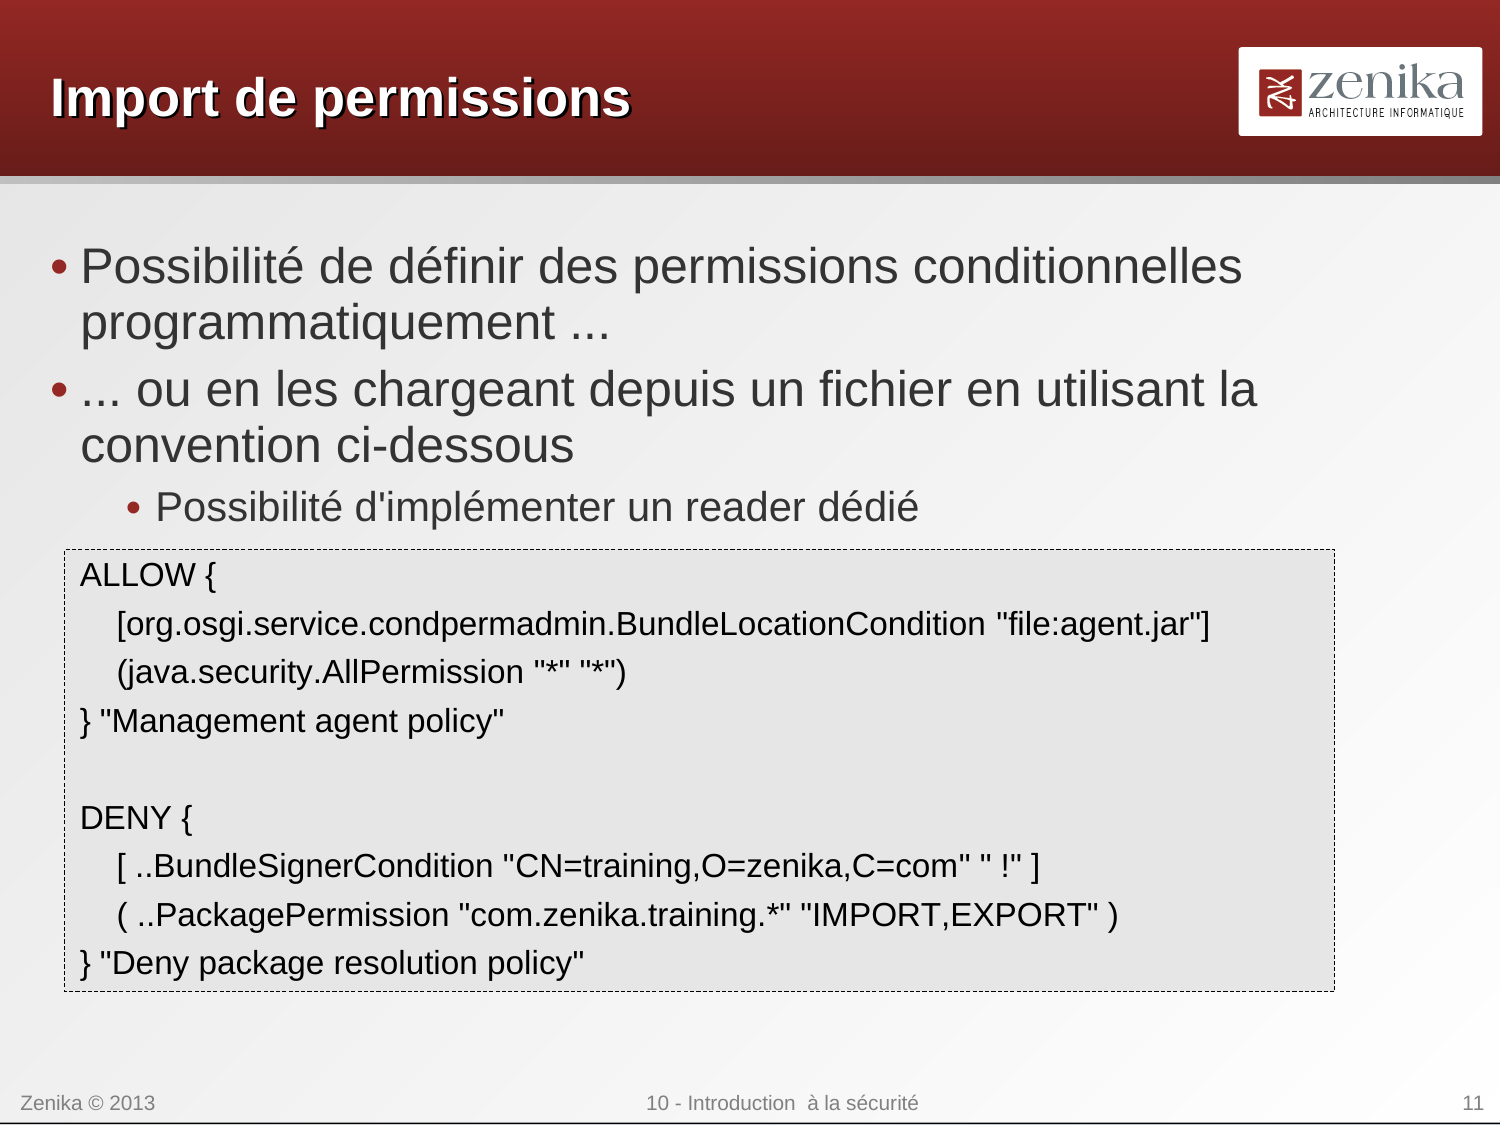

# Import de permissions
Possibilité de définir des permissions conditionnelles programmatiquement ...
... ou en les chargeant depuis un fichier en utilisant la convention ci-dessous
Possibilité d'implémenter un reader dédié
ALLOW {
 [org.osgi.service.condpermadmin.BundleLocationCondition "file:agent.jar"]
 (java.security.AllPermission "*" "*")
} "Management agent policy"
DENY {
 [ ..BundleSignerCondition "CN=training,O=zenika,C=com" " !" ]
 ( ..PackagePermission "com.zenika.training.*" "IMPORT,EXPORT" )
} "Deny package resolution policy"